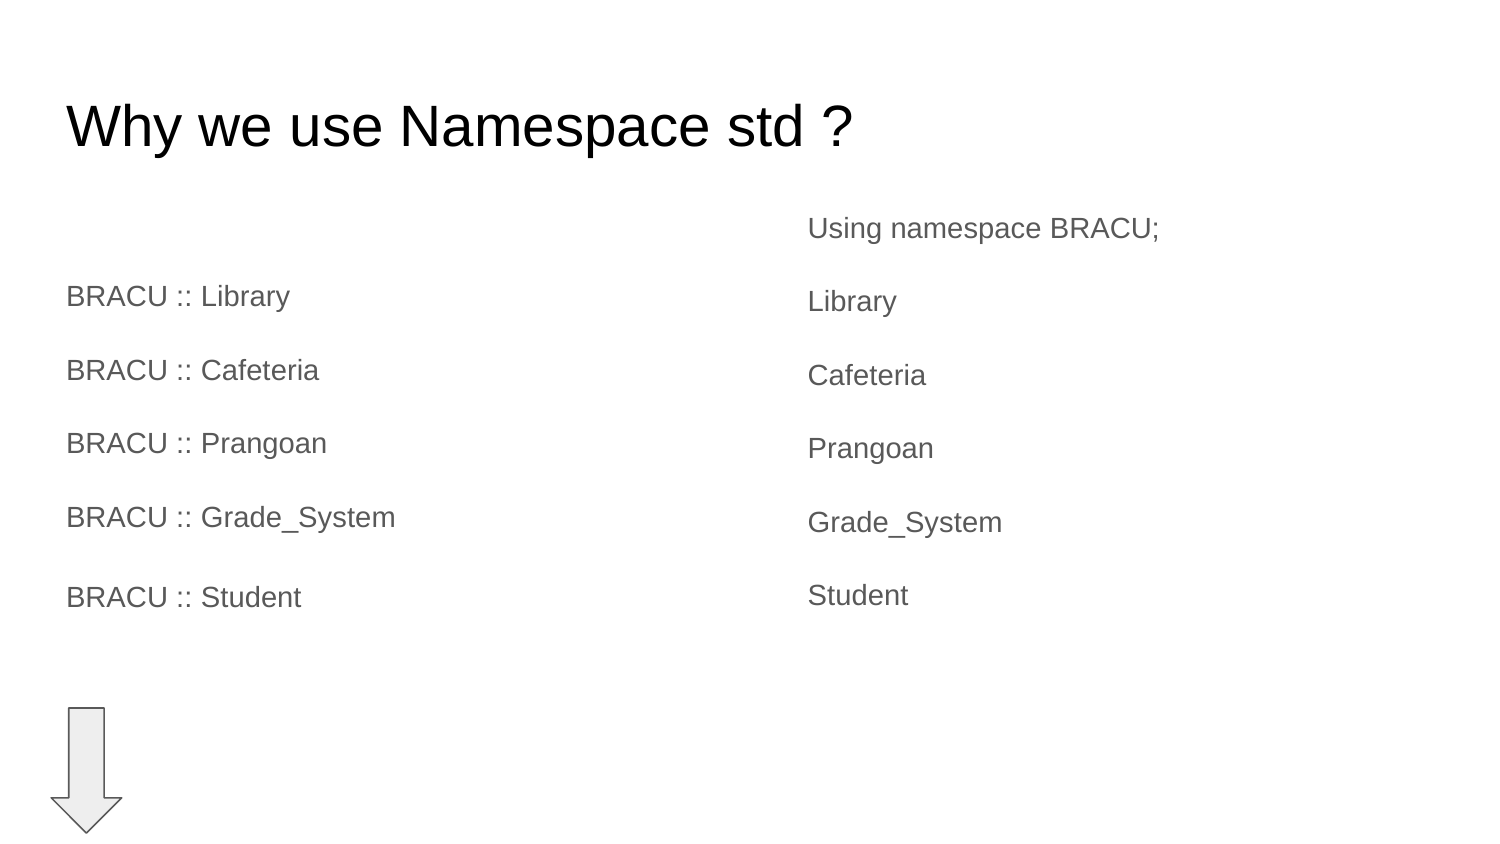

# Why we use Namespace std ?
BRACU :: Library
BRACU :: Cafeteria
BRACU :: Prangoan
BRACU :: Grade_System
BRACU :: Student
Using namespace BRACU;
Library
Cafeteria
Prangoan
Grade_System
Student